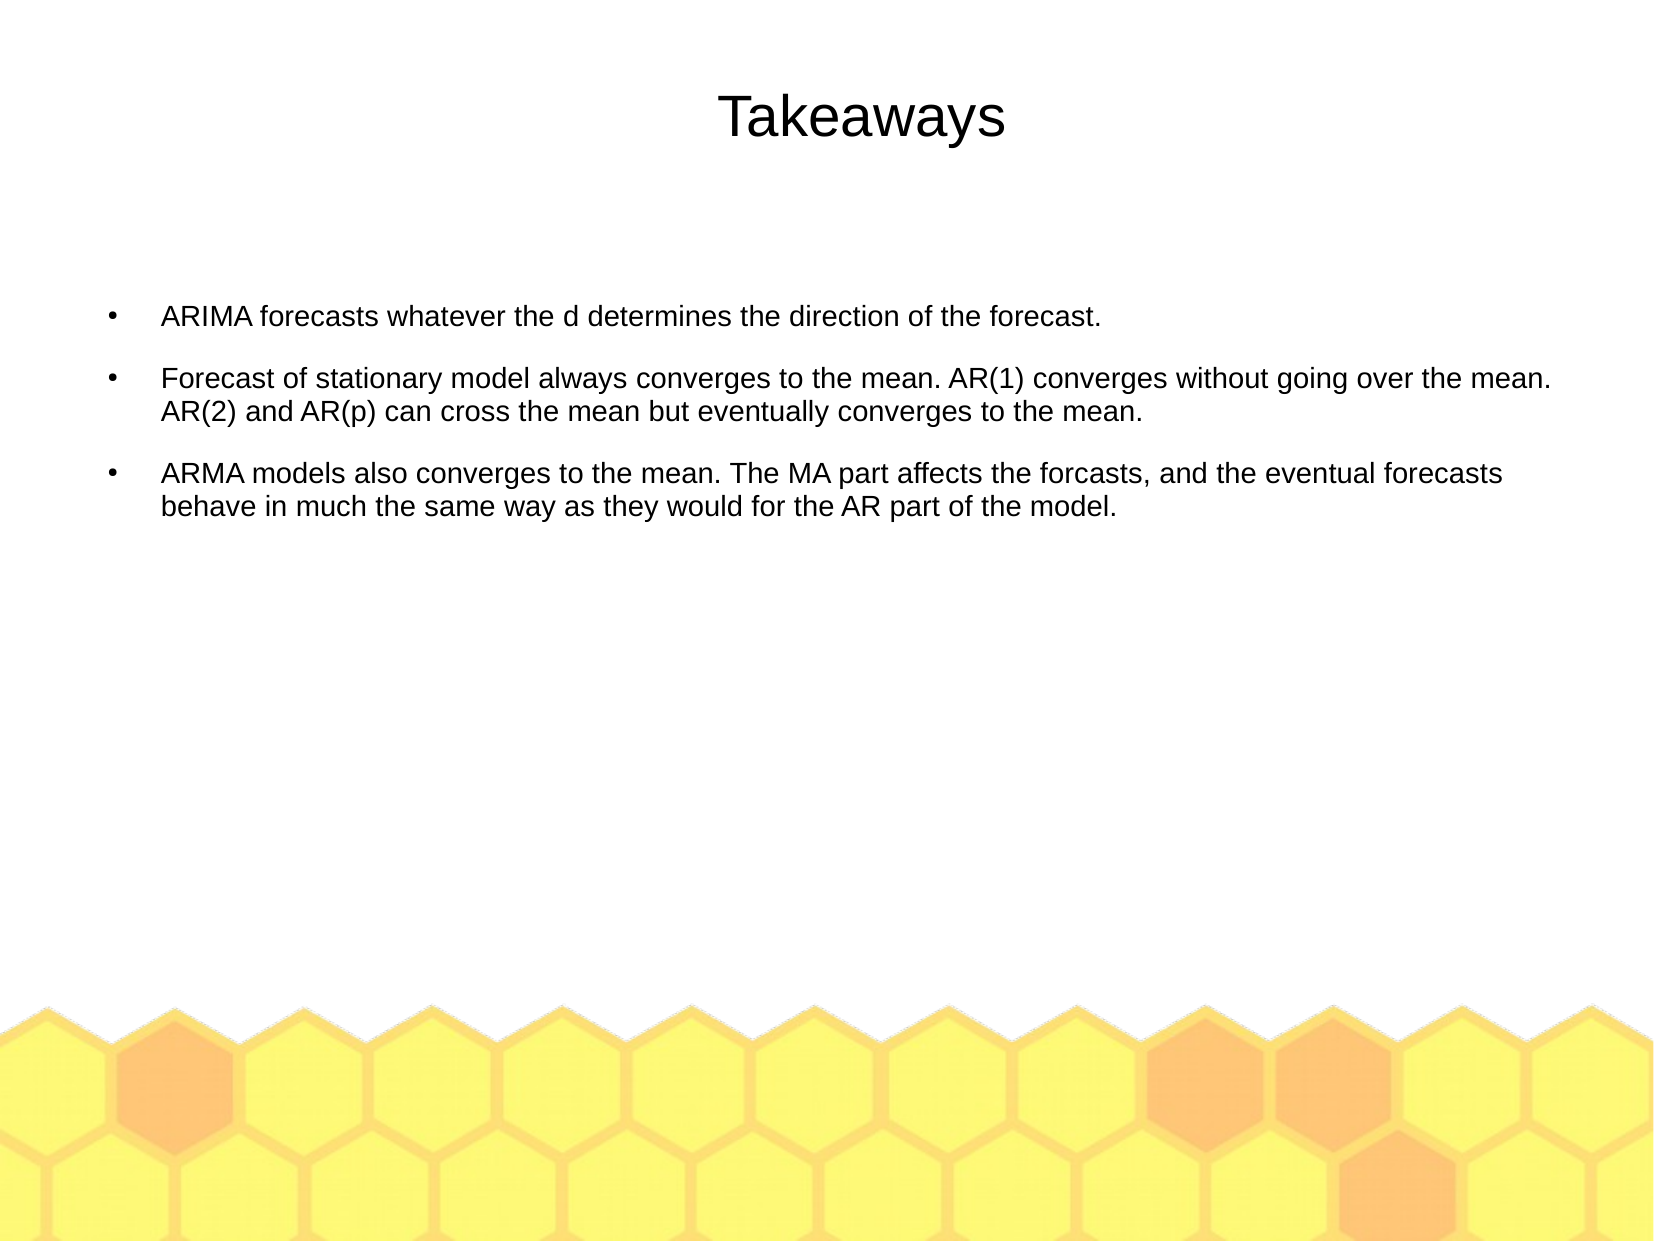

# Takeaways
ARIMA forecasts whatever the d determines the direction of the forecast.
Forecast of stationary model always converges to the mean. AR(1) converges without going over the mean. AR(2) and AR(p) can cross the mean but eventually converges to the mean.
ARMA models also converges to the mean. The MA part affects the forcasts, and the eventual forecasts behave in much the same way as they would for the AR part of the model.